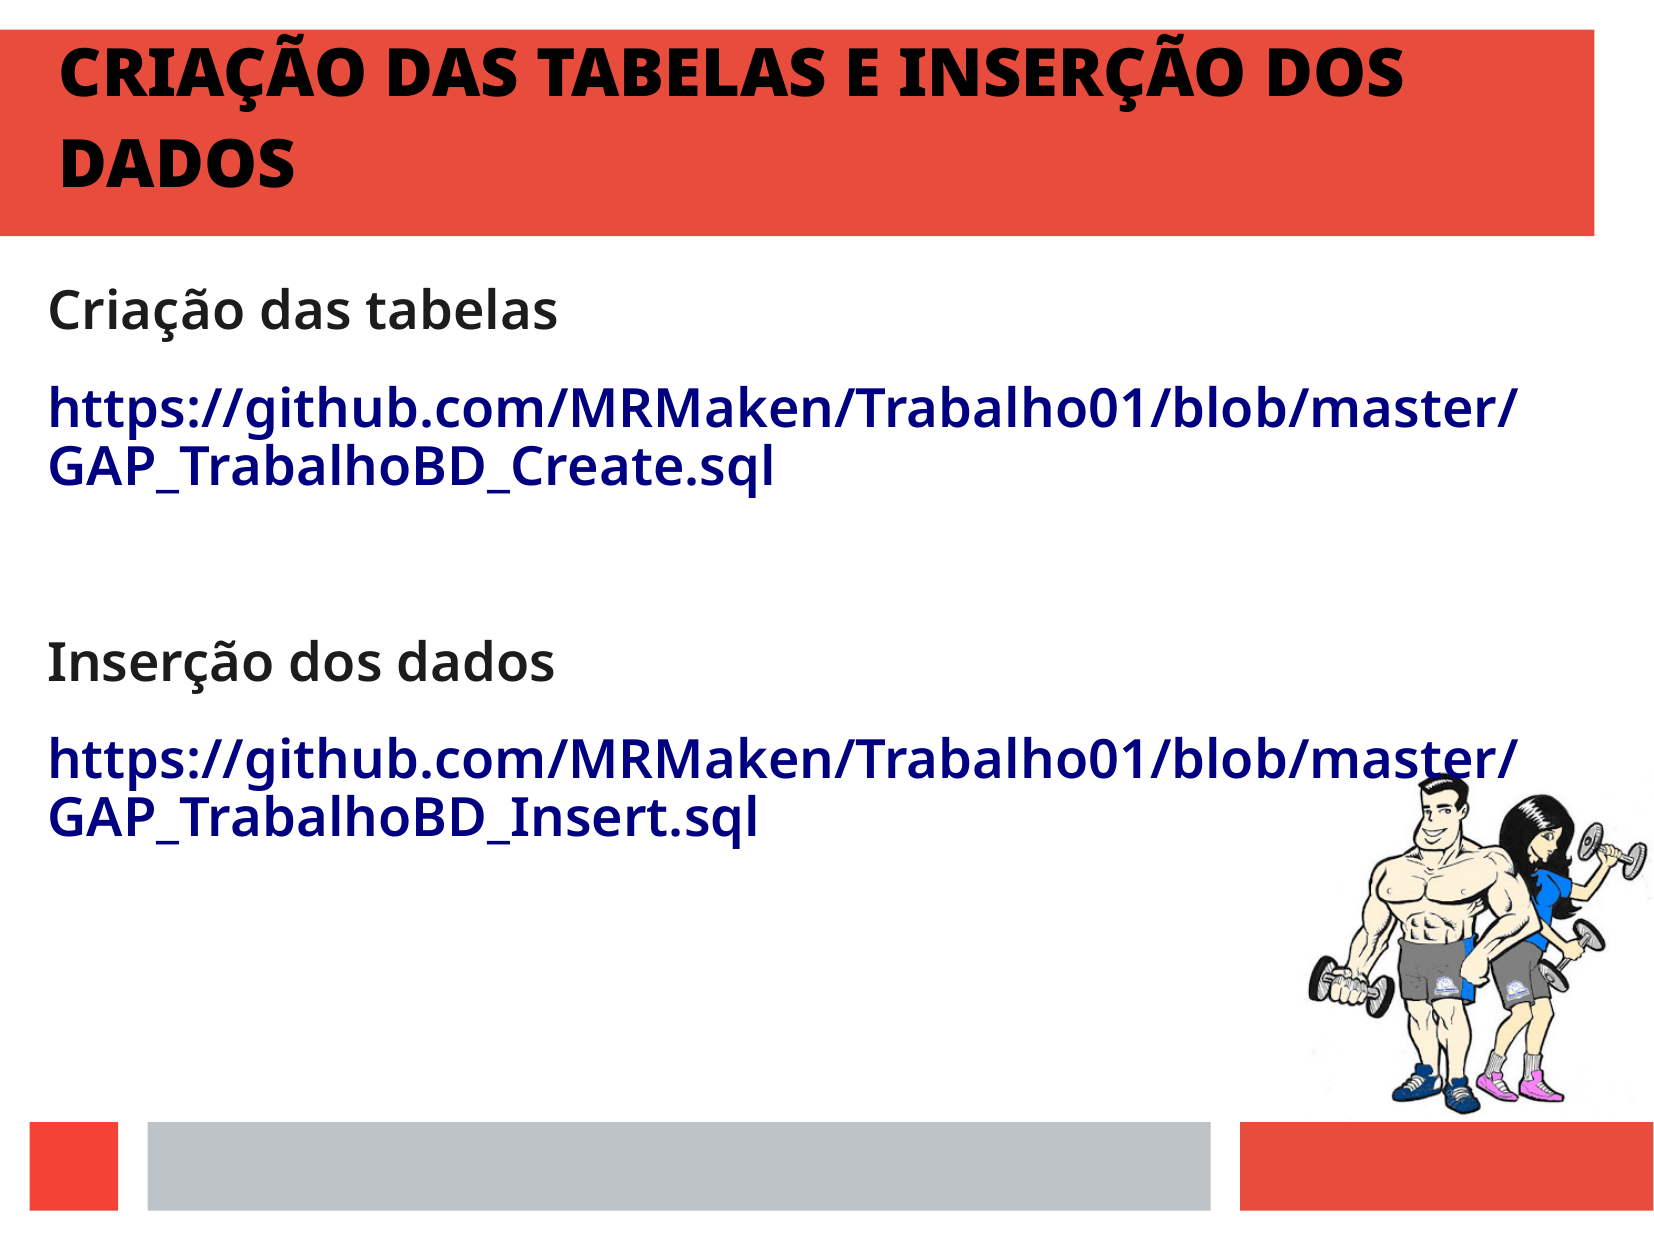

# CRIAÇÃO DAS TABELAS E INSERÇÃO DOS DADOS
Criação das tabelas
https://github.com/MRMaken/Trabalho01/blob/master/GAP_TrabalhoBD_Create.sql
Inserção dos dados
https://github.com/MRMaken/Trabalho01/blob/master/GAP_TrabalhoBD_Insert.sql